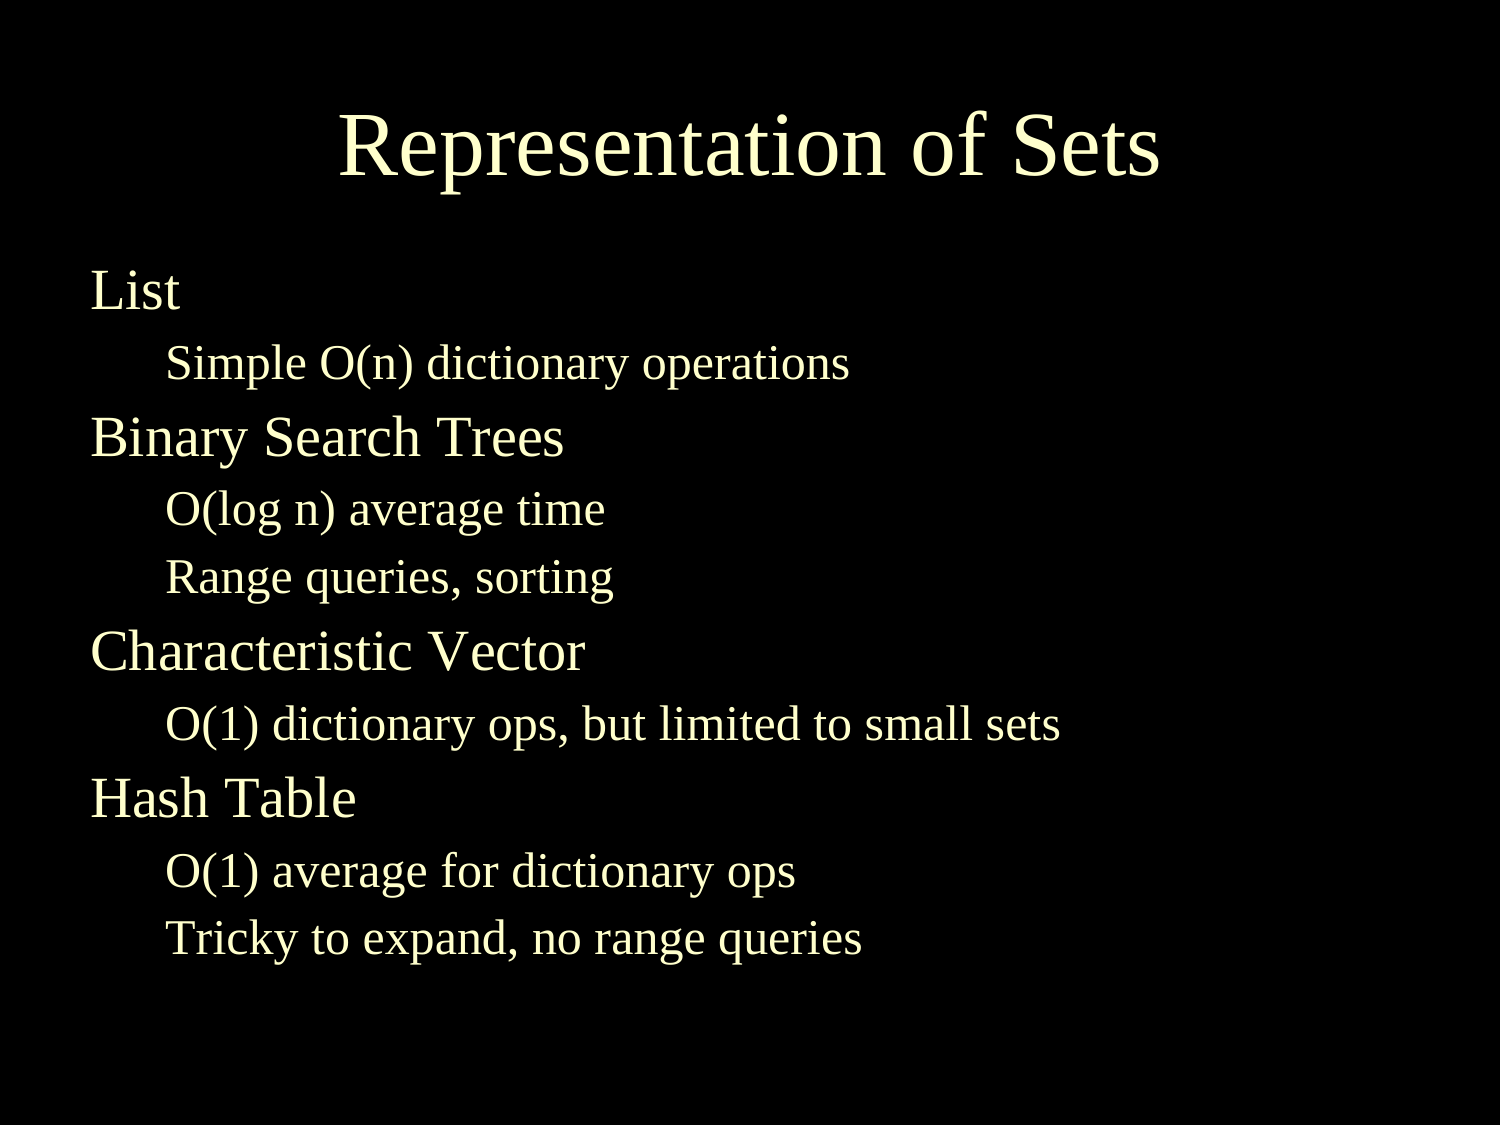

# Representation of Sets
List
Simple O(n) dictionary operations
Binary Search Trees
O(log n) average time
Range queries, sorting
Characteristic Vector
O(1) dictionary ops, but limited to small sets
Hash Table
O(1) average for dictionary ops
Tricky to expand, no range queries